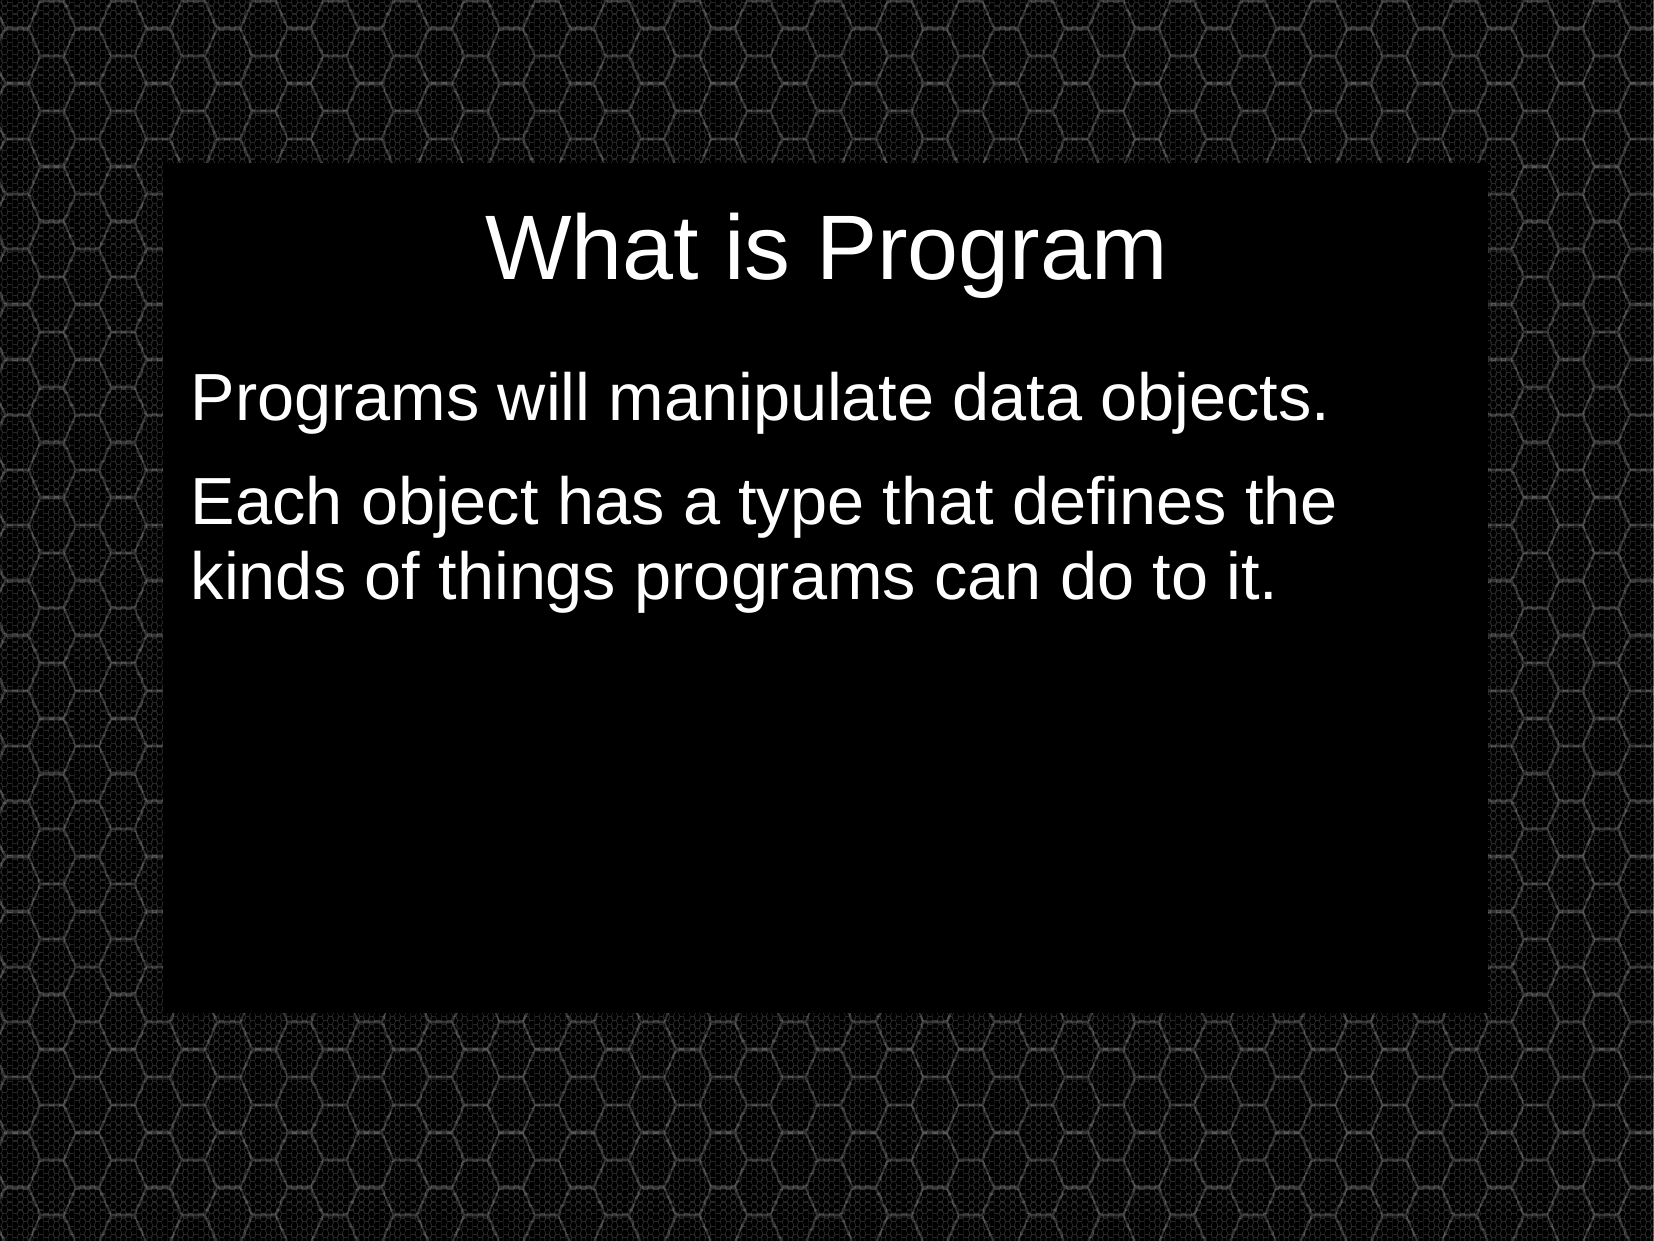

# What is Program
Programs will manipulate data objects.
Each object has a type that defines the kinds of things programs can do to it.